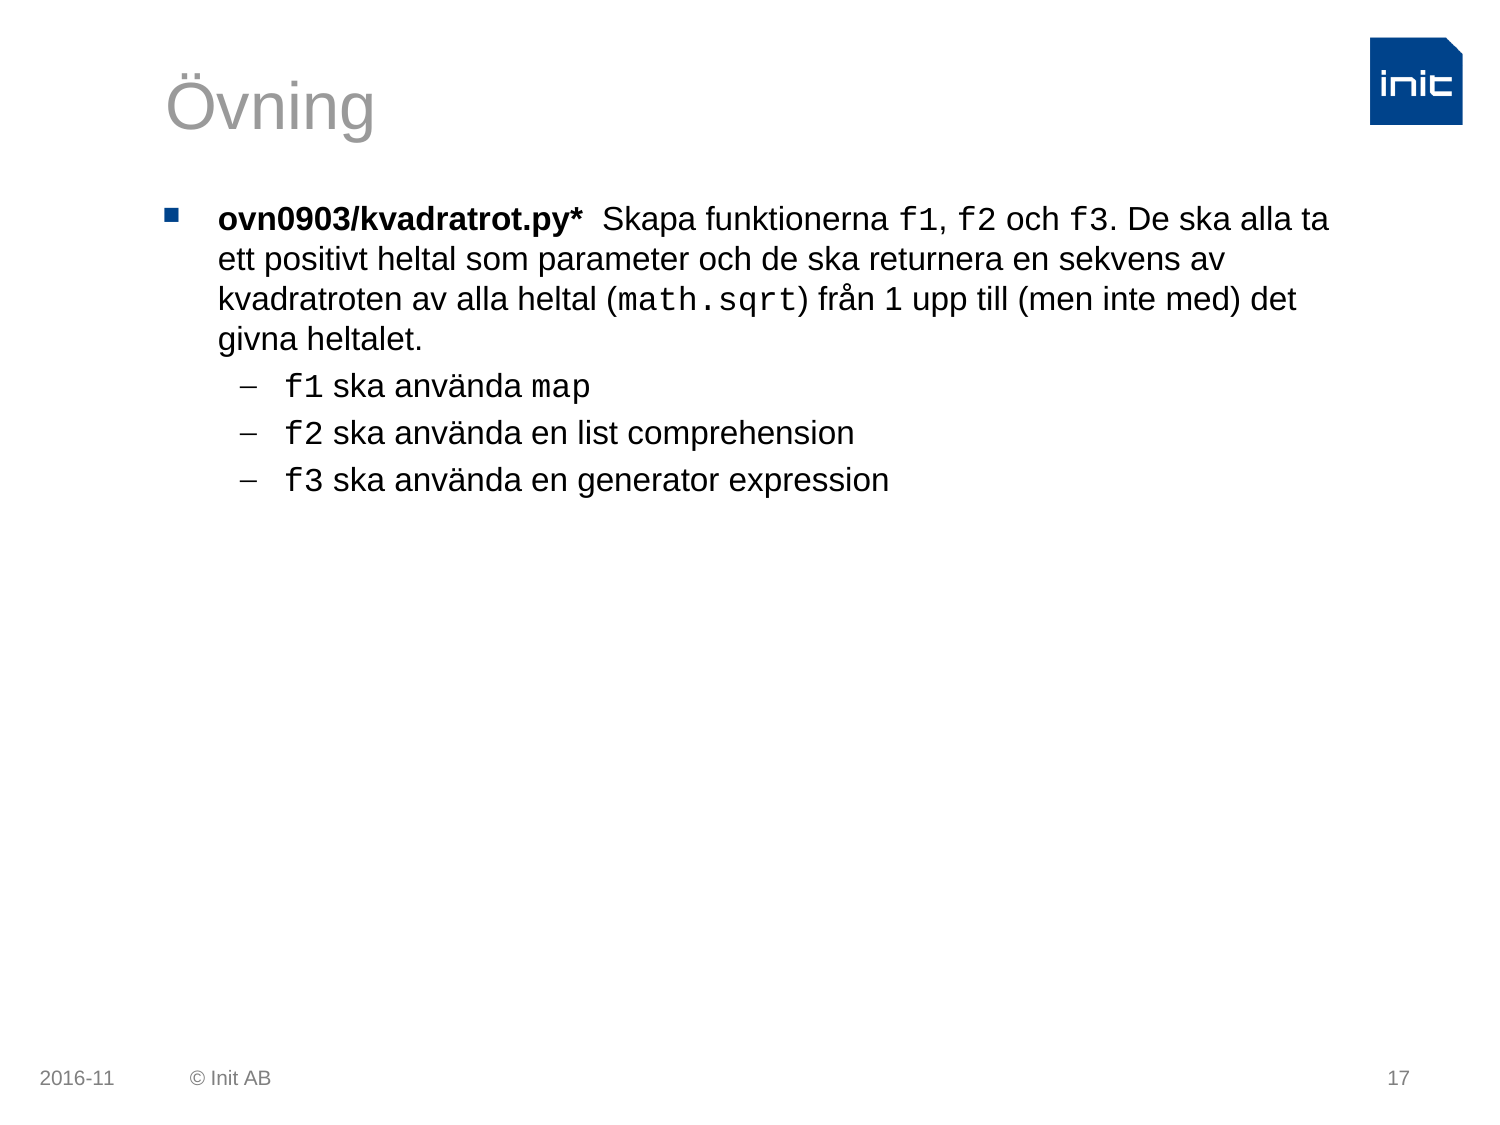

Övning
ovn0903/kvadratrot.py* Skapa funktionerna f1, f2 och f3. De ska alla ta ett positivt heltal som parameter och de ska returnera en sekvens av kvadratroten av alla heltal (math.sqrt) från 1 upp till (men inte med) det givna heltalet.
f1 ska använda map
f2 ska använda en list comprehension
f3 ska använda en generator expression
2016-11
© Init AB